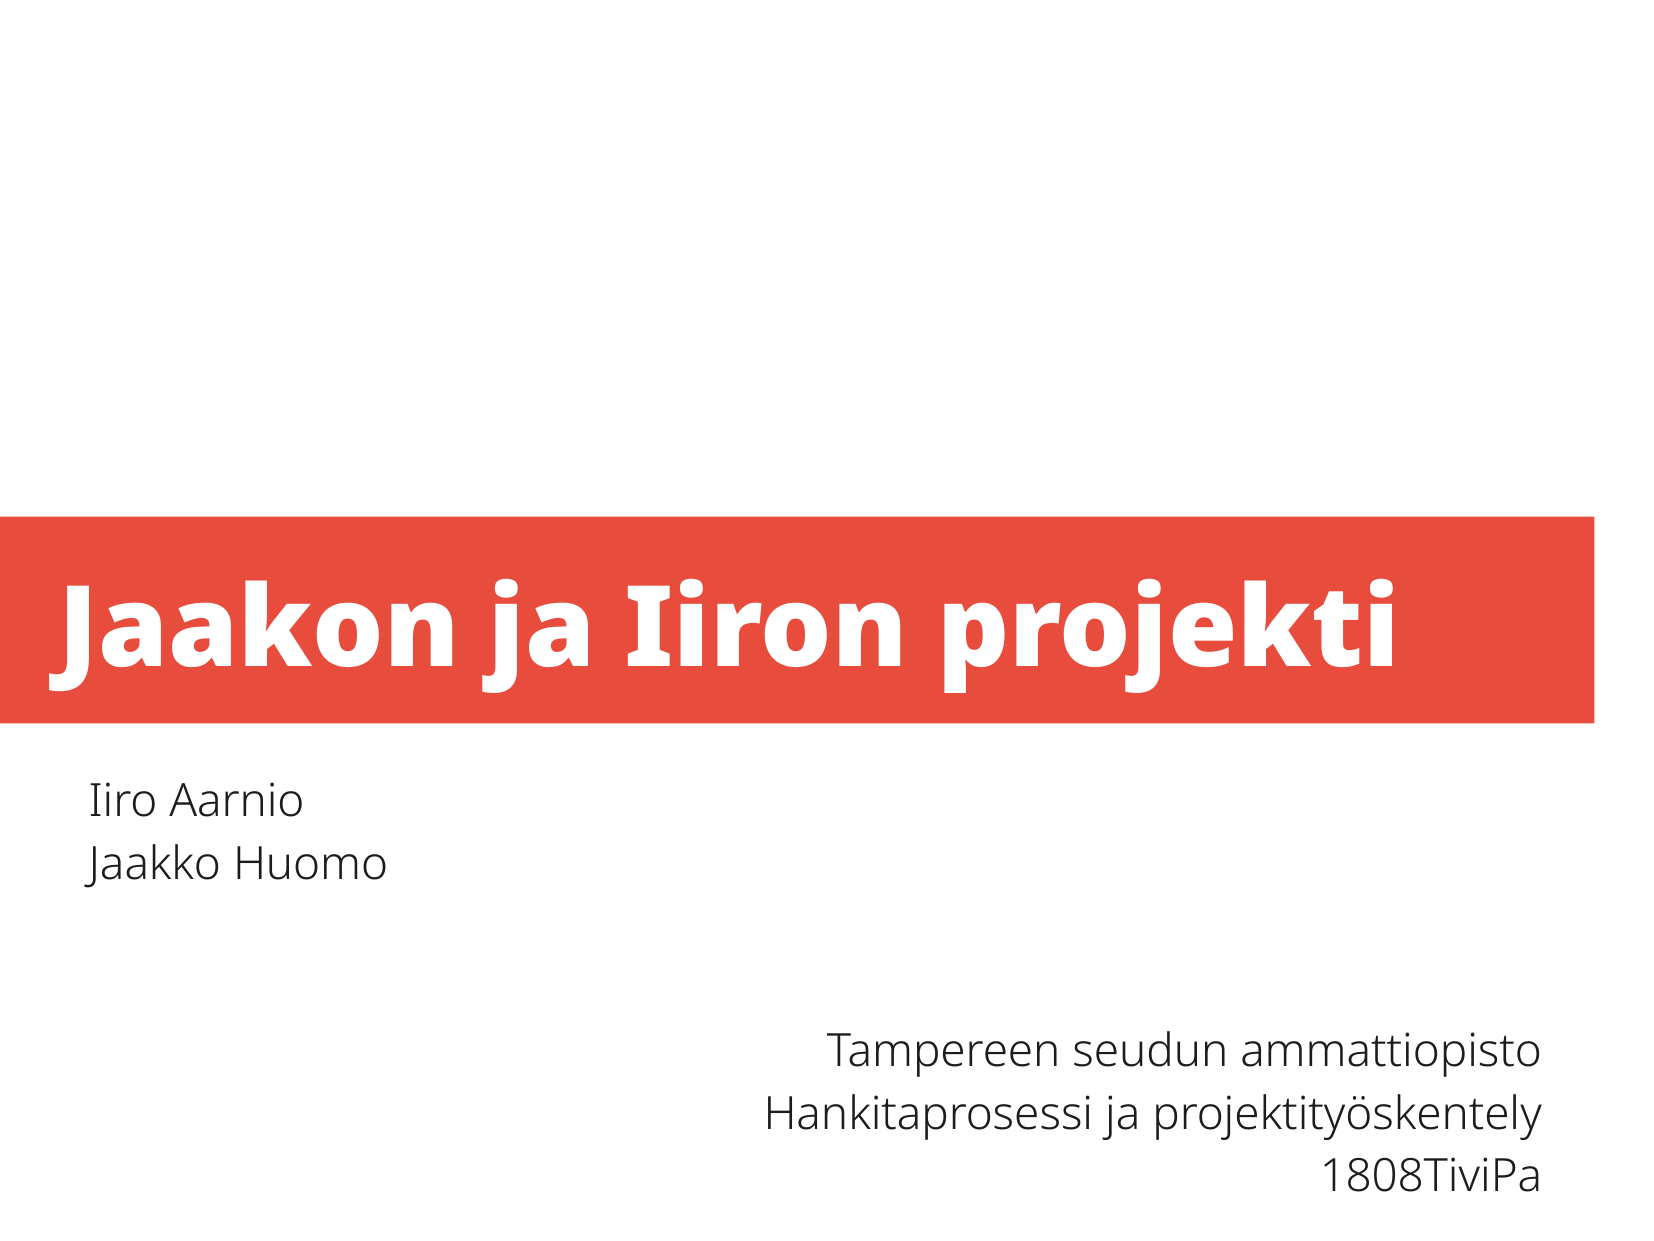

# Jaakon ja Iiron projekti
Iiro Aarnio
Jaakko Huomo
									Tampereen seudun ammattiopisto
									Hankitaprosessi ja projektityöskentely
									1808TiviPa